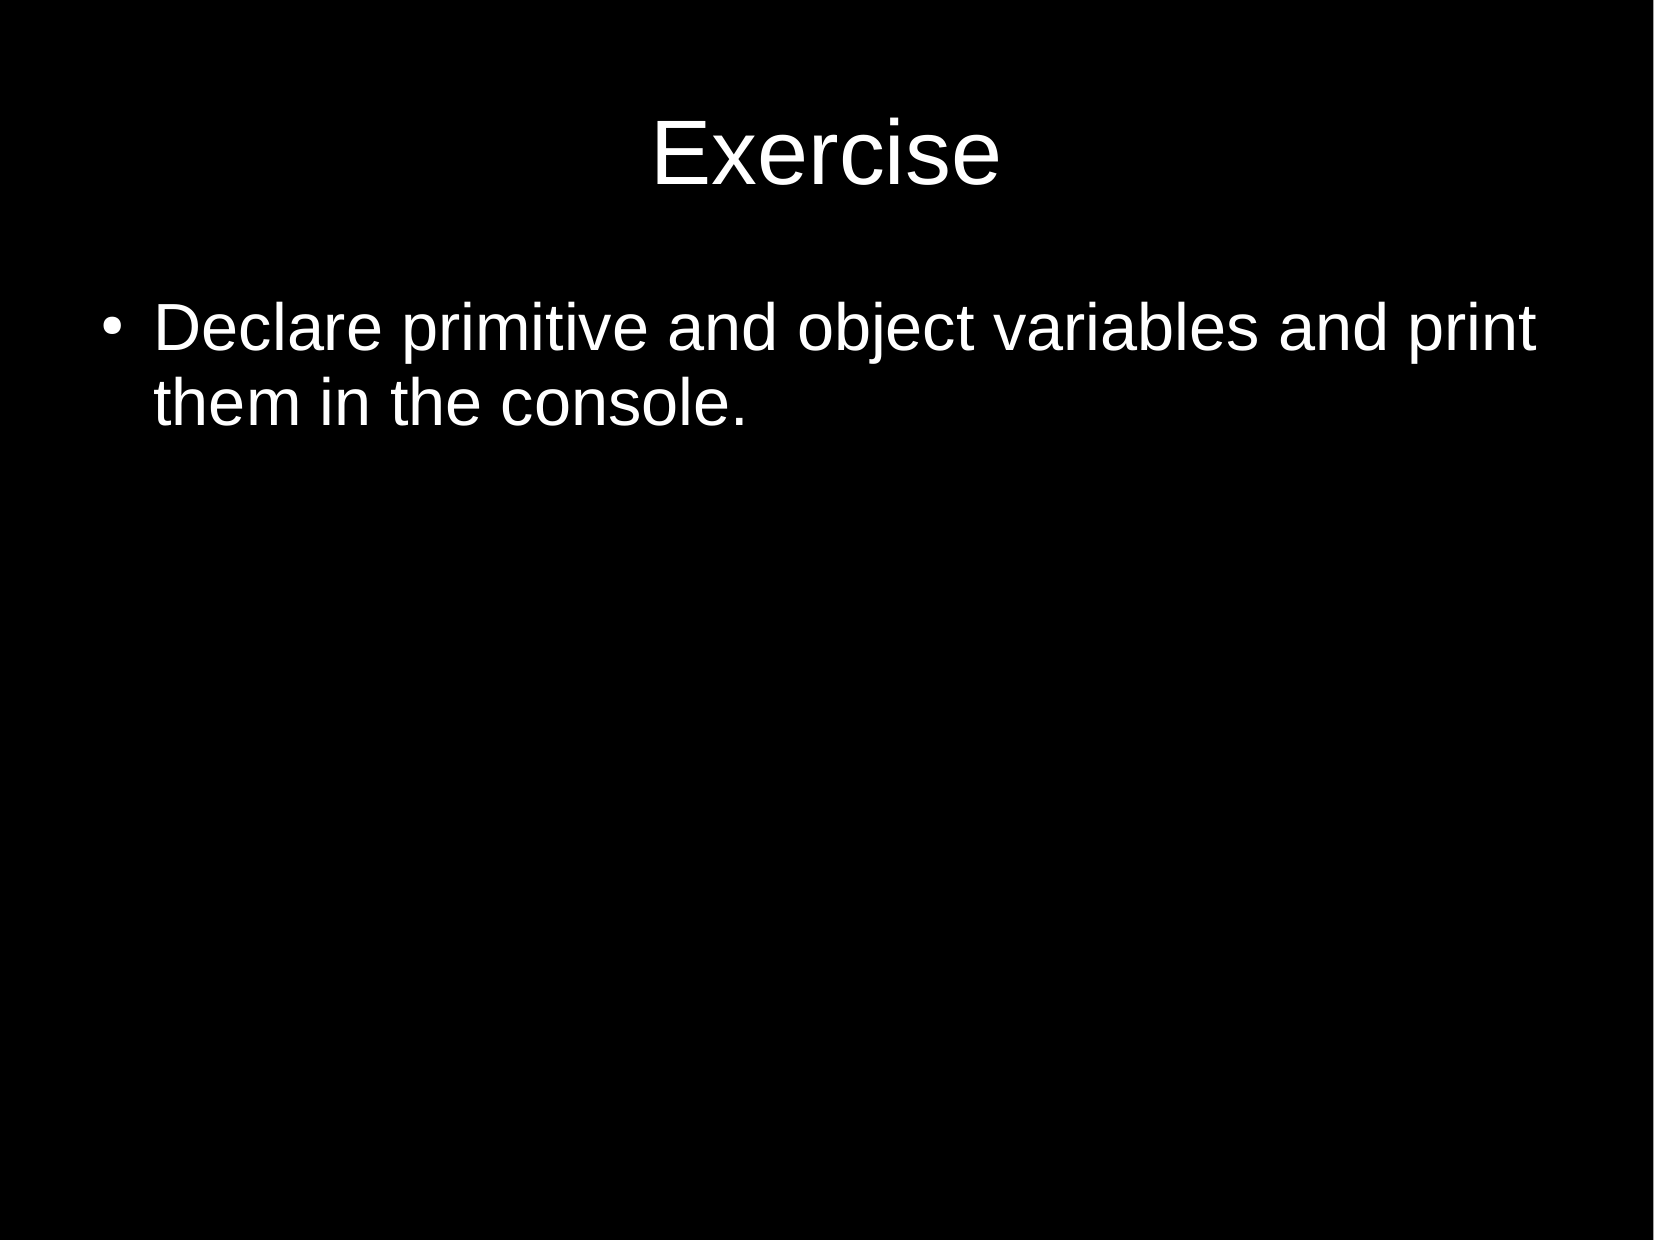

# Exercise
Declare primitive and object variables and print them in the console.